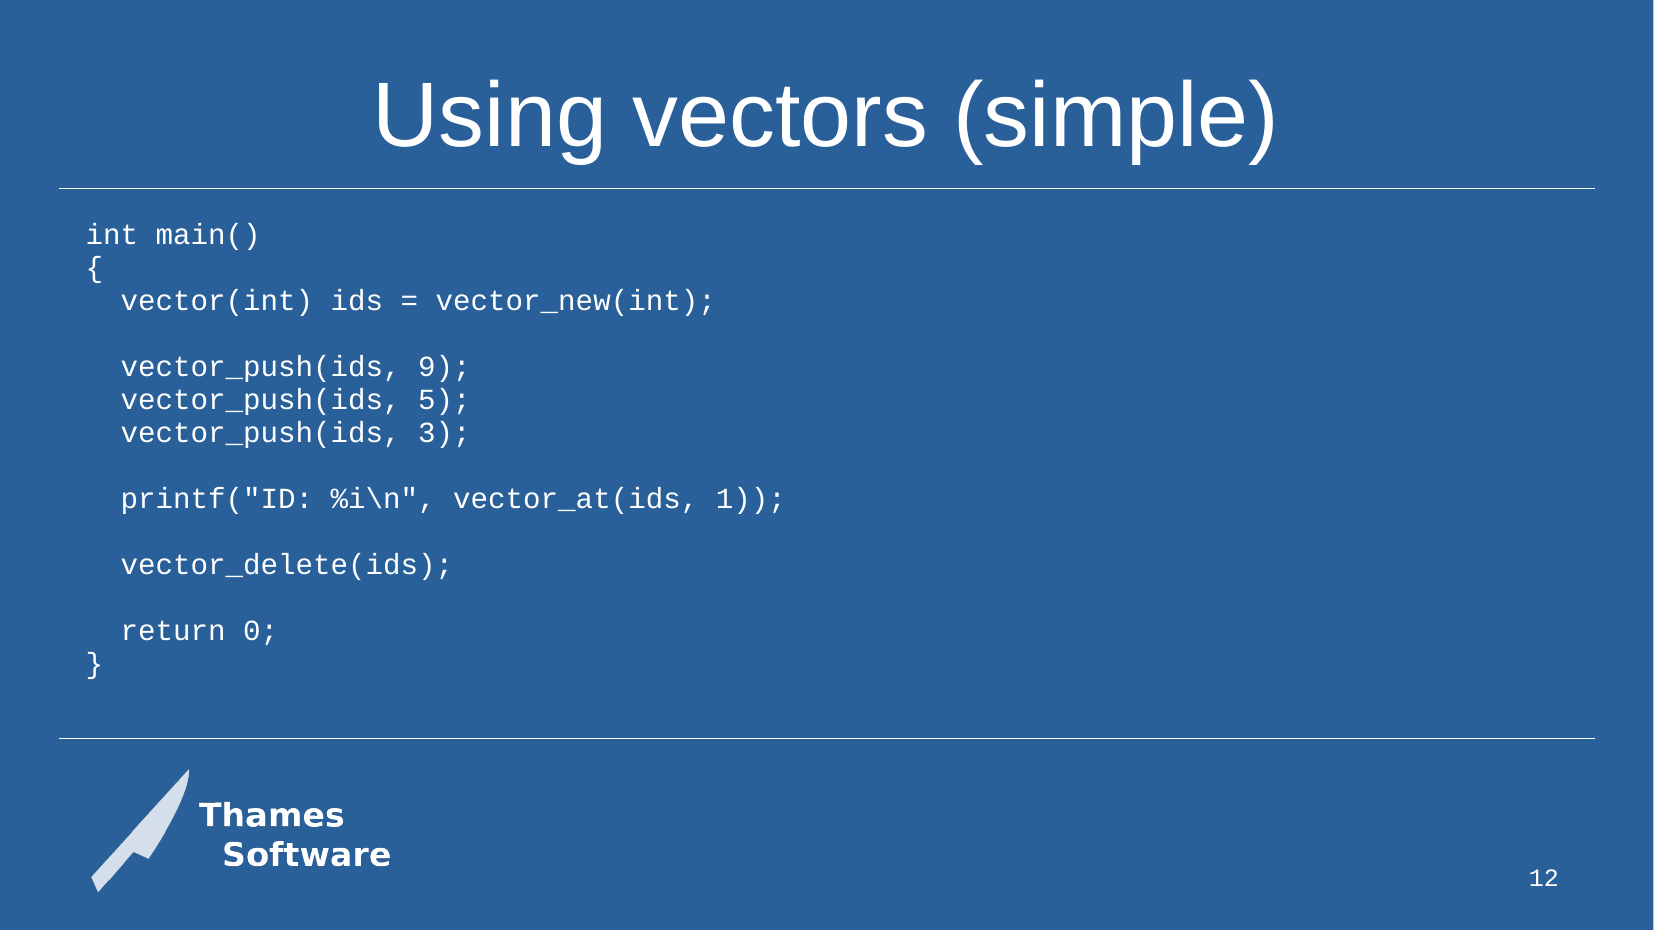

# Using vectors (simple)
int main()
{
 vector(int) ids = vector_new(int);
 vector_push(ids, 9);
 vector_push(ids, 5);
 vector_push(ids, 3);
 printf("ID: %i\n", vector_at(ids, 1));
 vector_delete(ids);
 return 0;
}